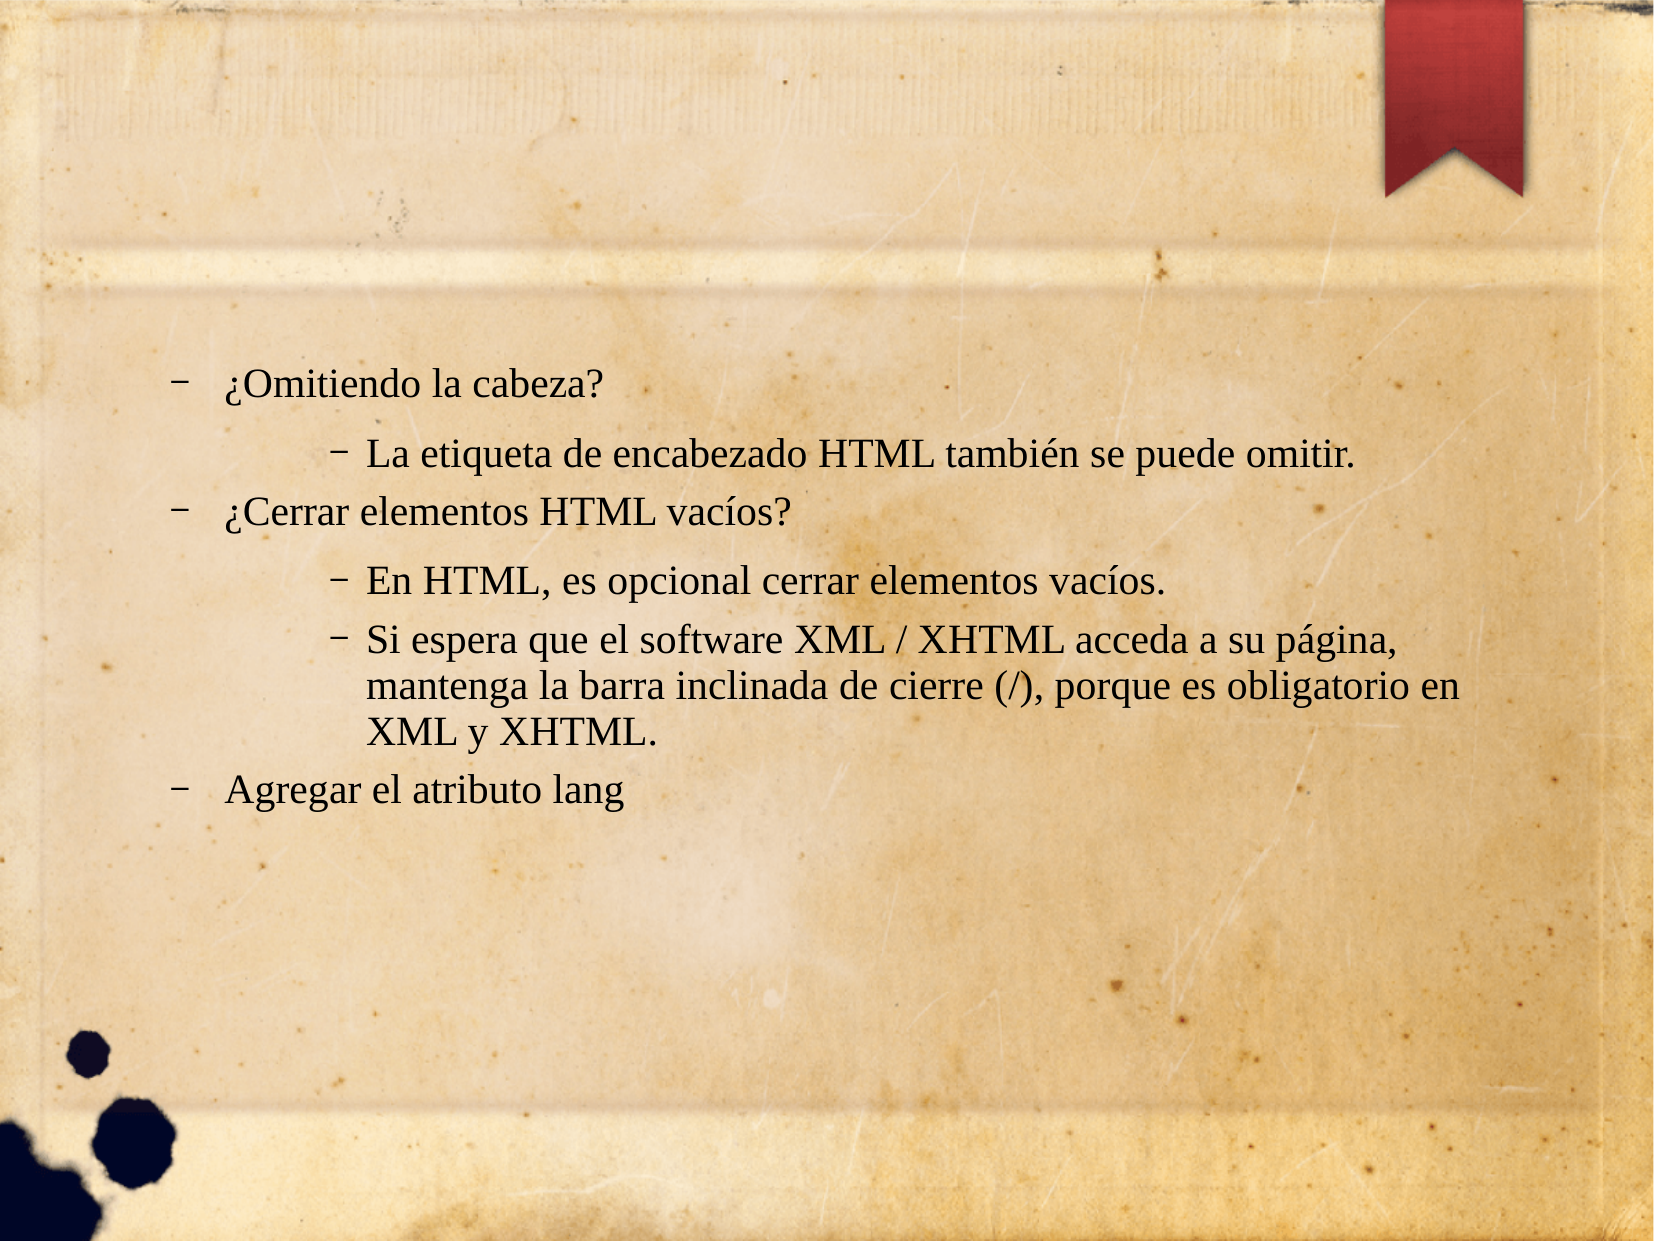

#
¿Omitiendo la cabeza?
La etiqueta de encabezado HTML también se puede omitir.
¿Cerrar elementos HTML vacíos?
En HTML, es opcional cerrar elementos vacíos.
Si espera que el software XML / XHTML acceda a su página, mantenga la barra inclinada de cierre (/), porque es obligatorio en XML y XHTML.
Agregar el atributo lang